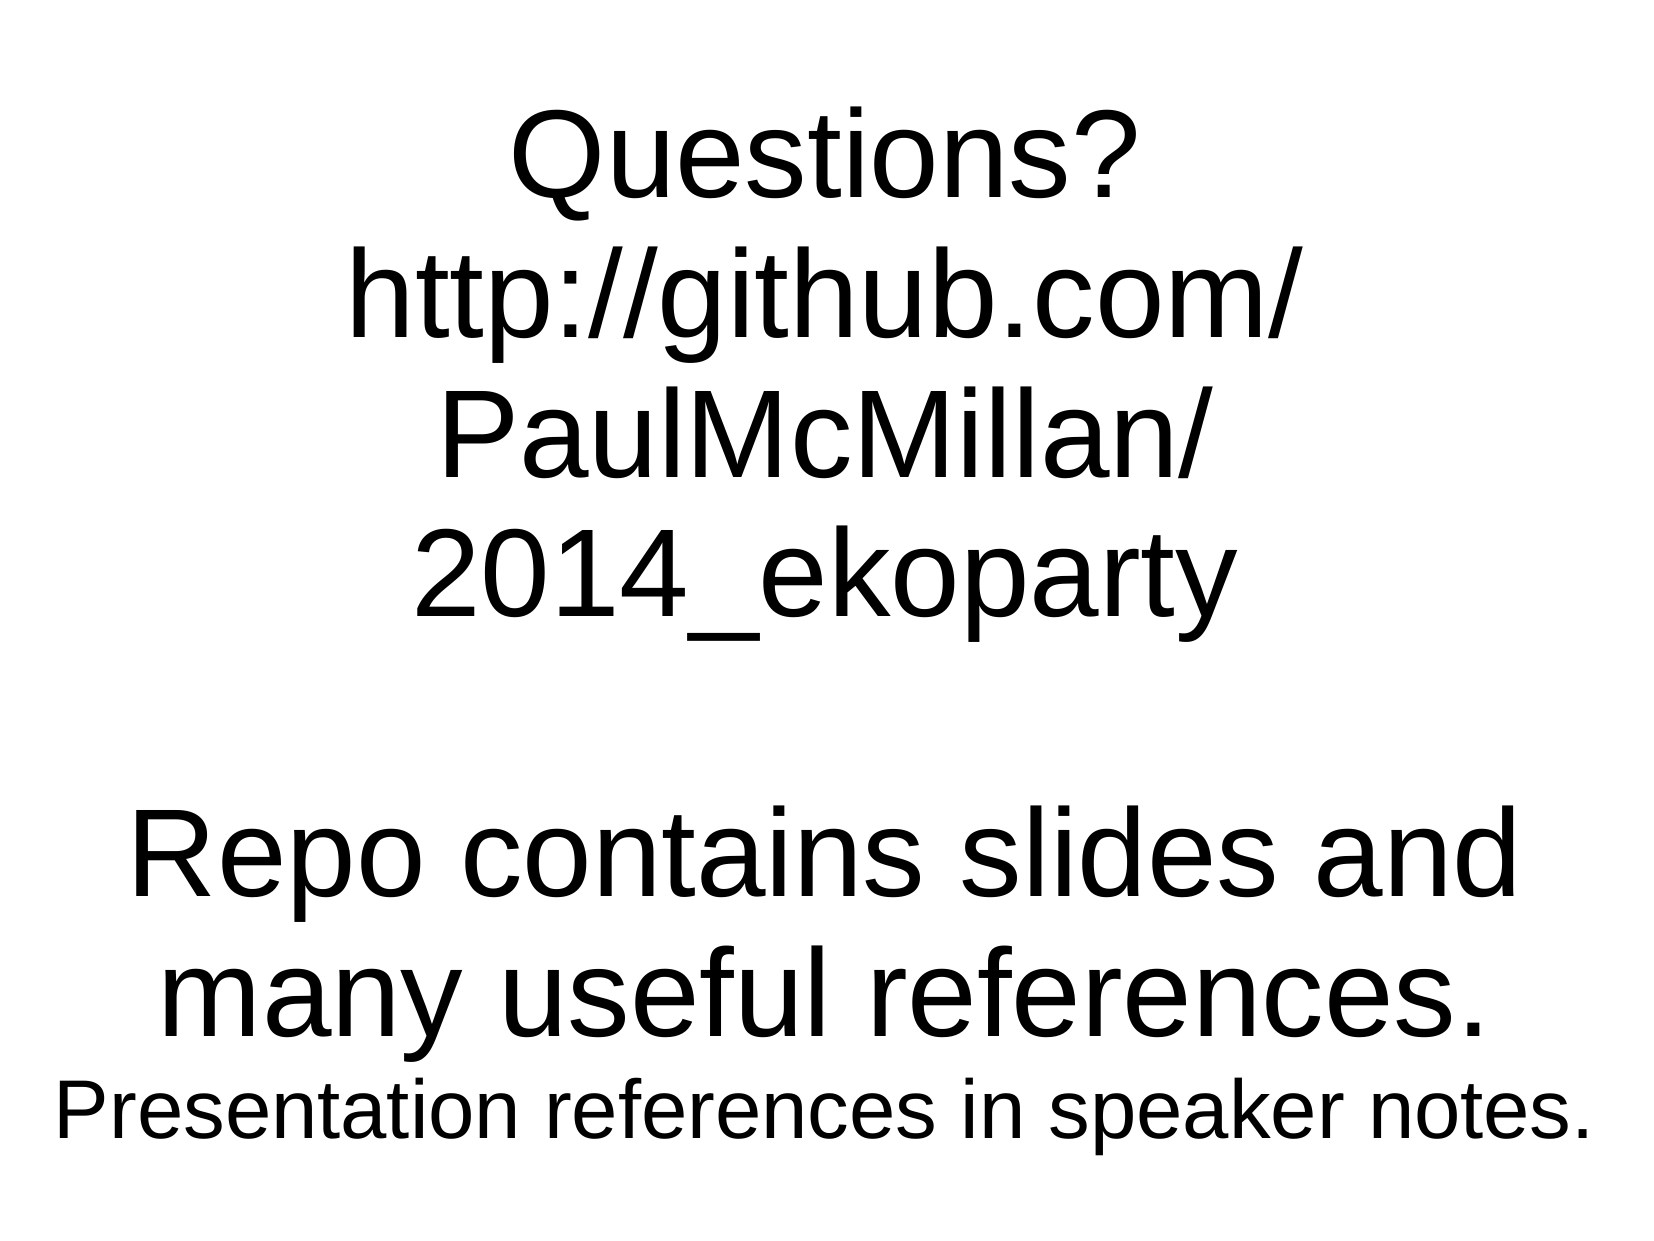

# Questions?
http://github.com/
PaulMcMillan/
2014_ekoparty
Repo contains slides and many useful references.
Presentation references in speaker notes.